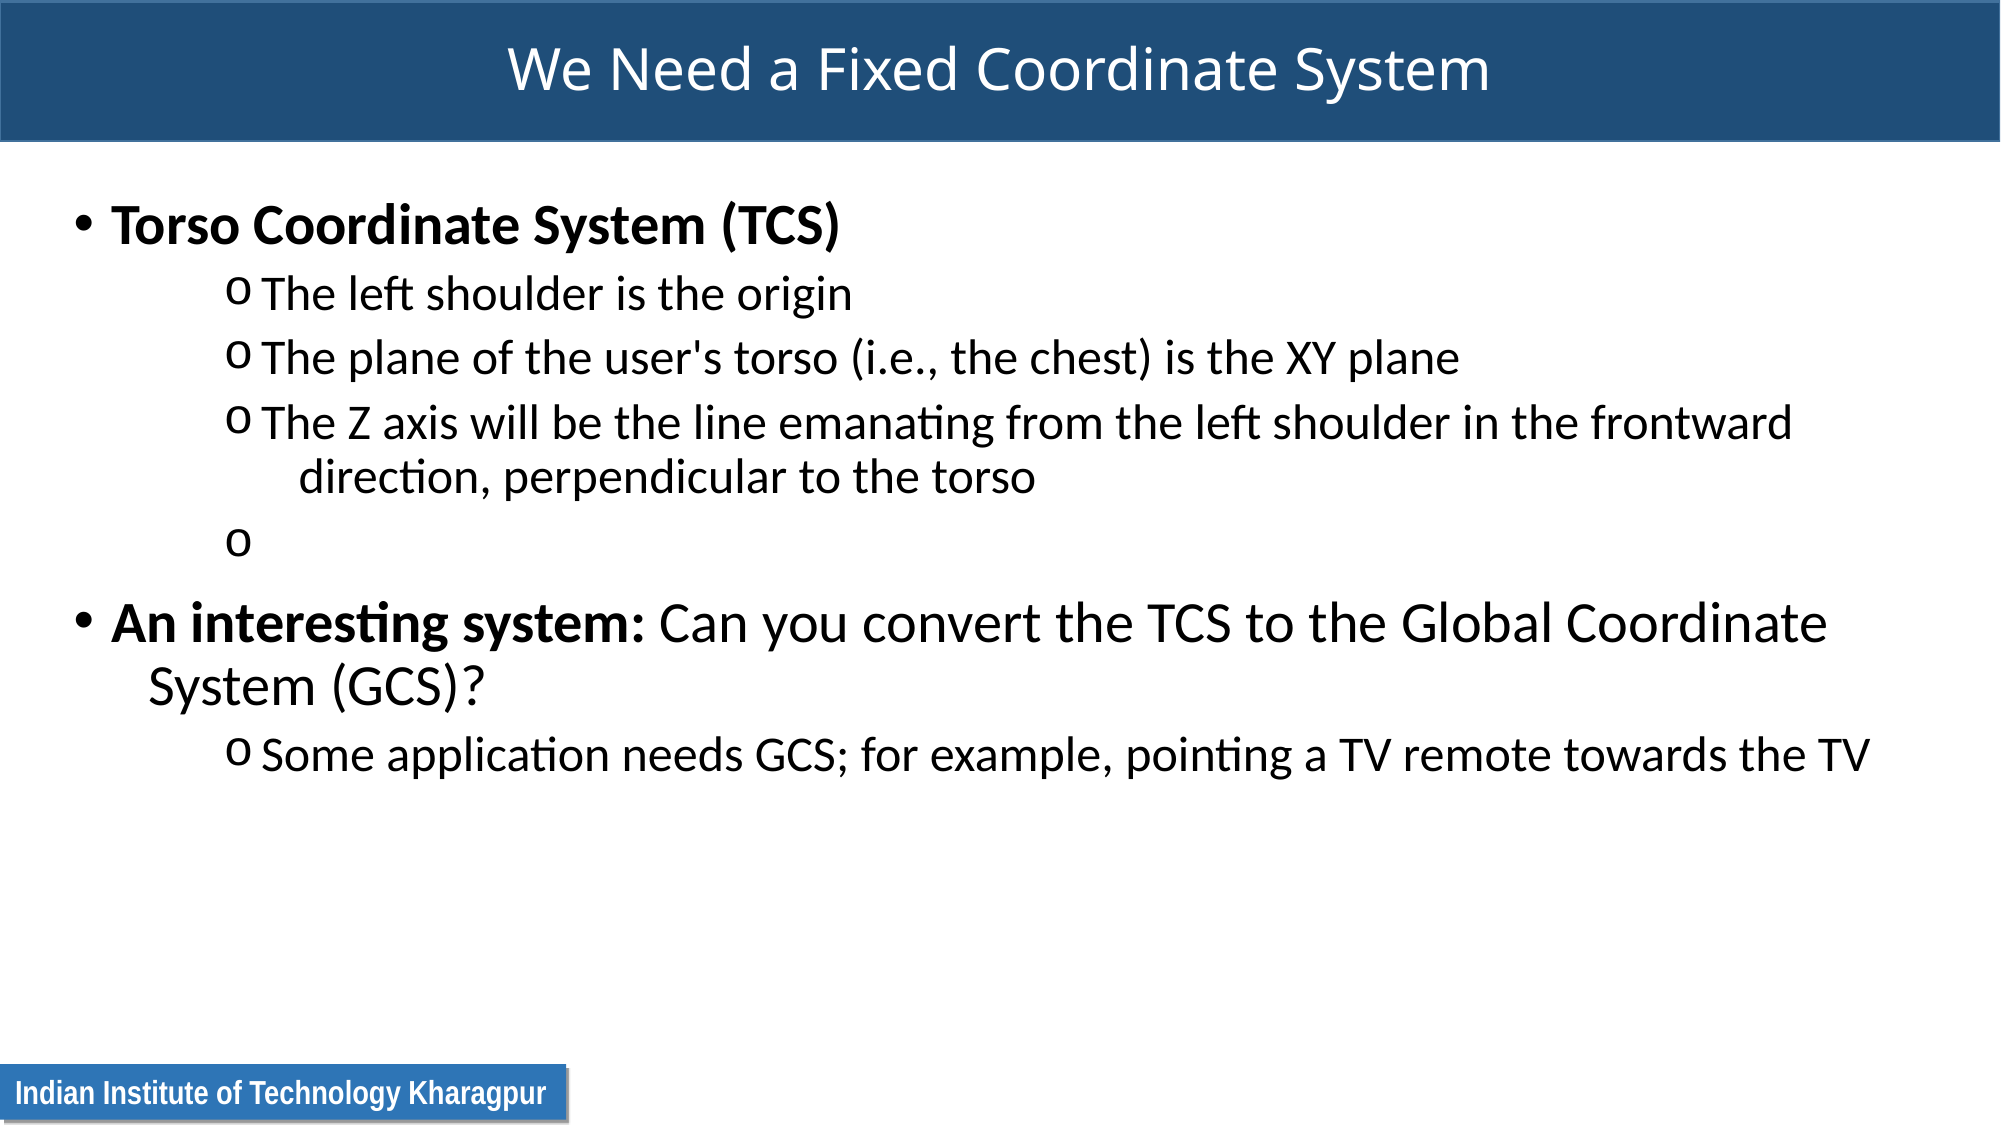

We Need a Fixed Coordinate System
# Torso Coordinate System (TCS)
The left shoulder is the origin
The plane of the user's torso (i.e., the chest) is the XY plane
The Z axis will be the line emanating from the left shoulder in the frontward direction, perpendicular to the torso
An interesting system: Can you convert the TCS to the Global Coordinate System (GCS)?
Some application needs GCS; for example, pointing a TV remote towards the TV